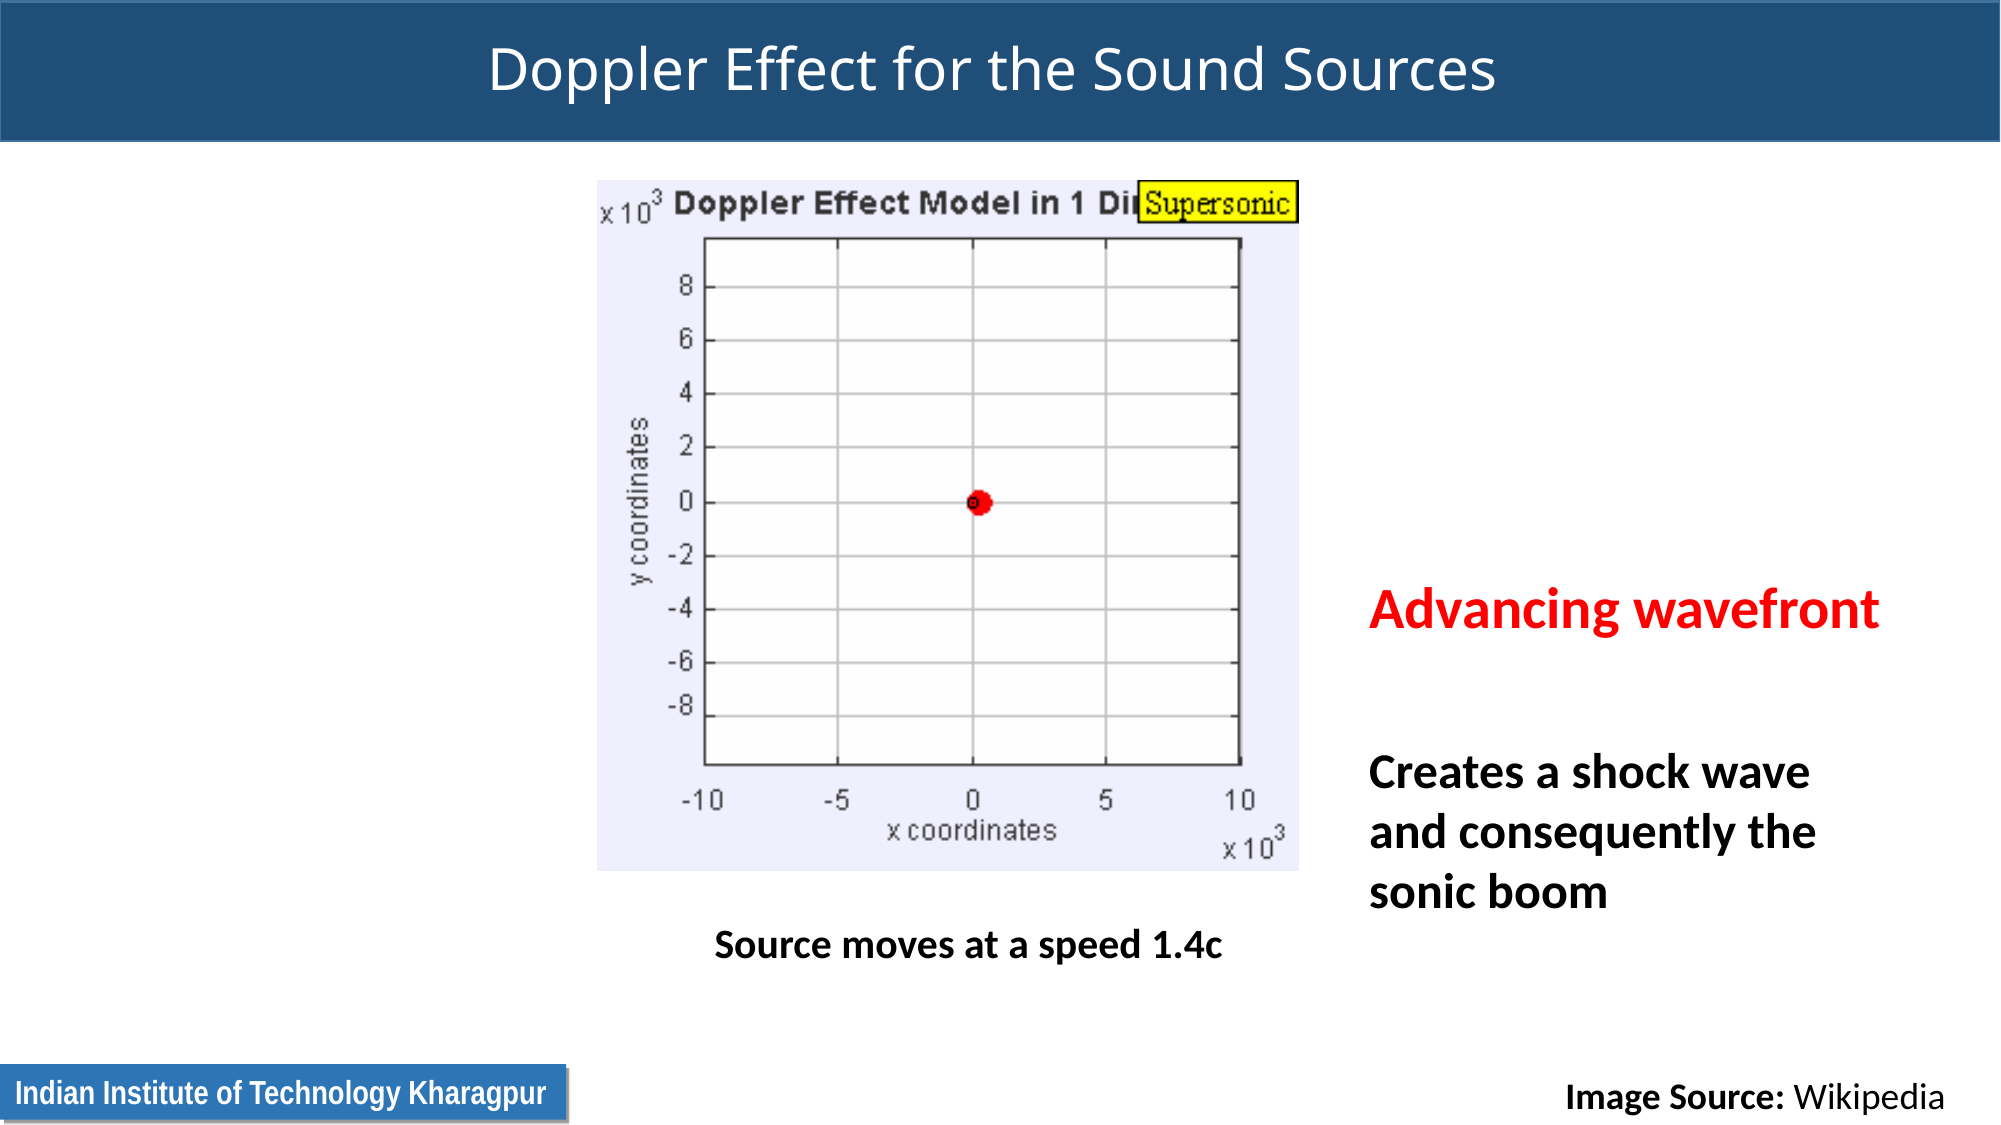

# Doppler Effect for the Sound Sources
Advancing wavefront
Creates a shock wave and consequently the sonic boom
Source moves at a speed 1.4c
Image Source: Wikipedia